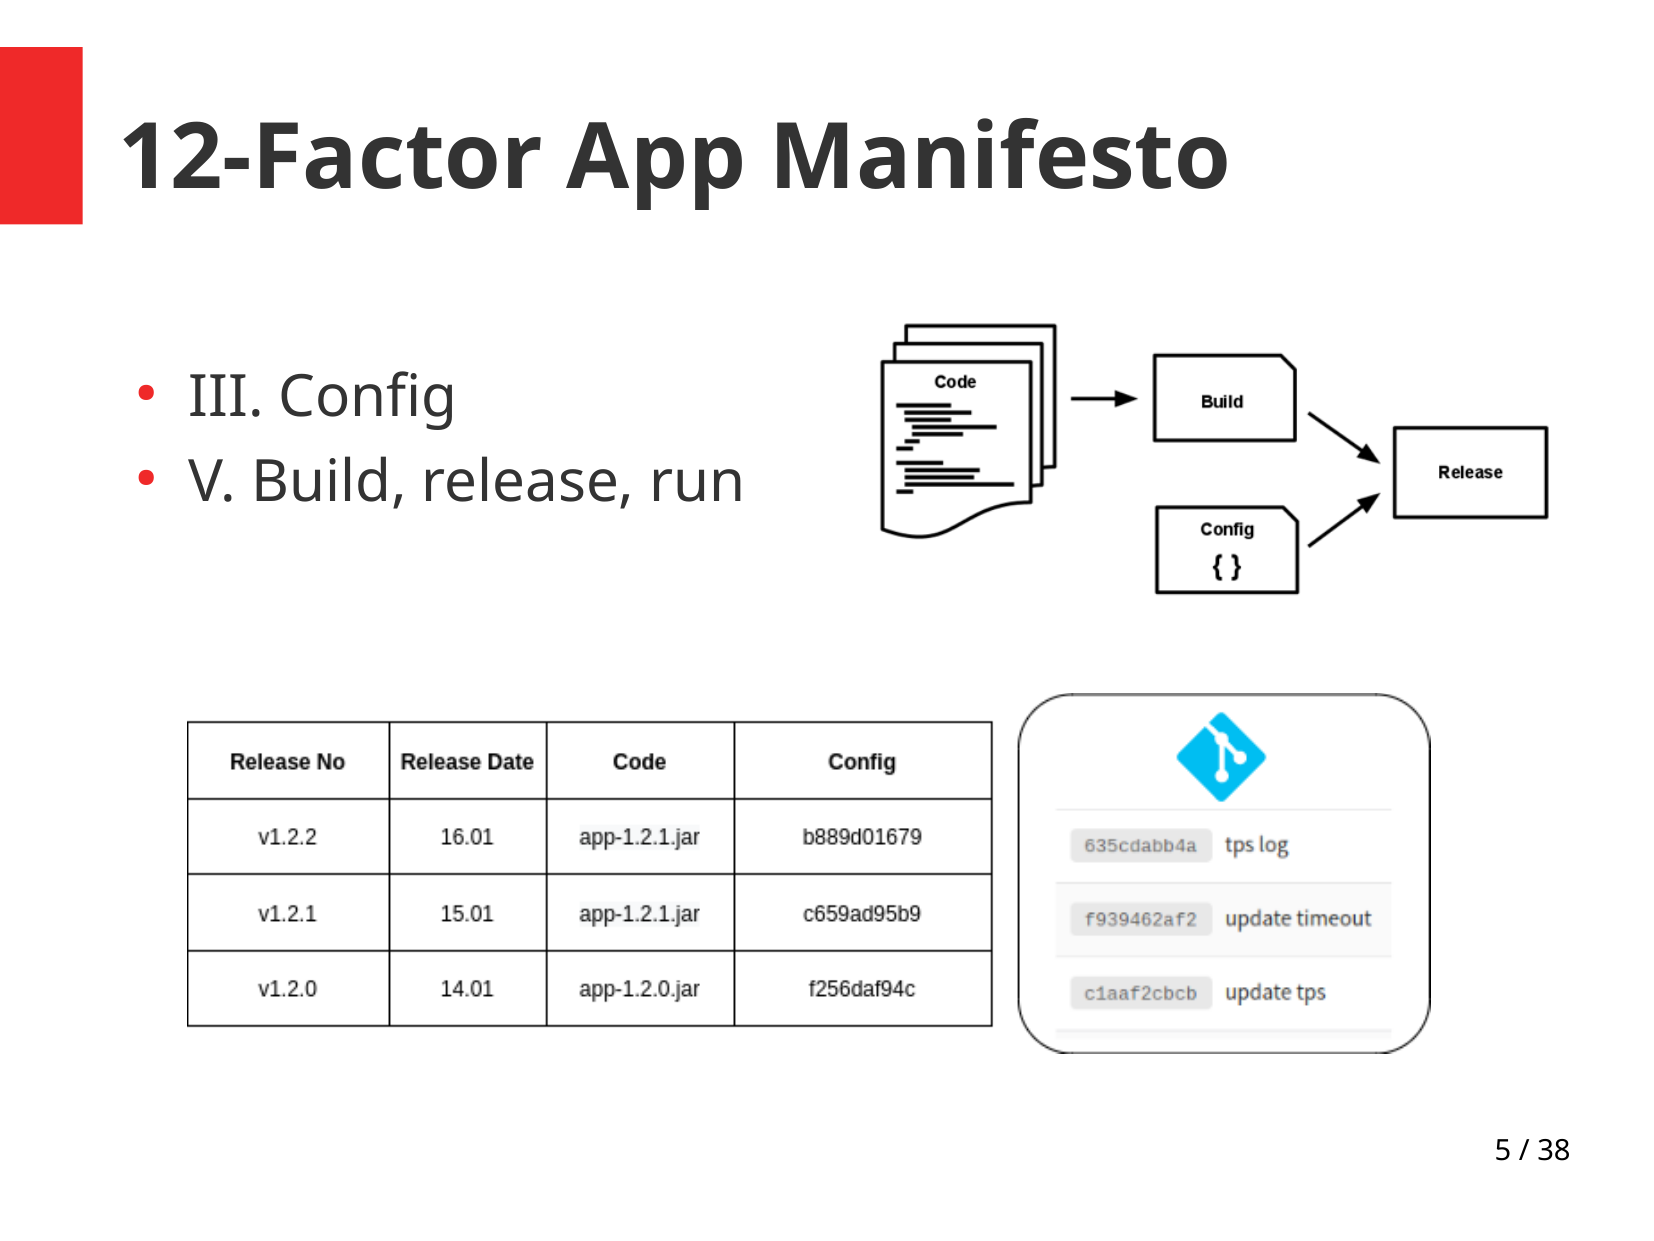

# 12-Factor App Manifesto
III. Config
V. Build, release, run
5